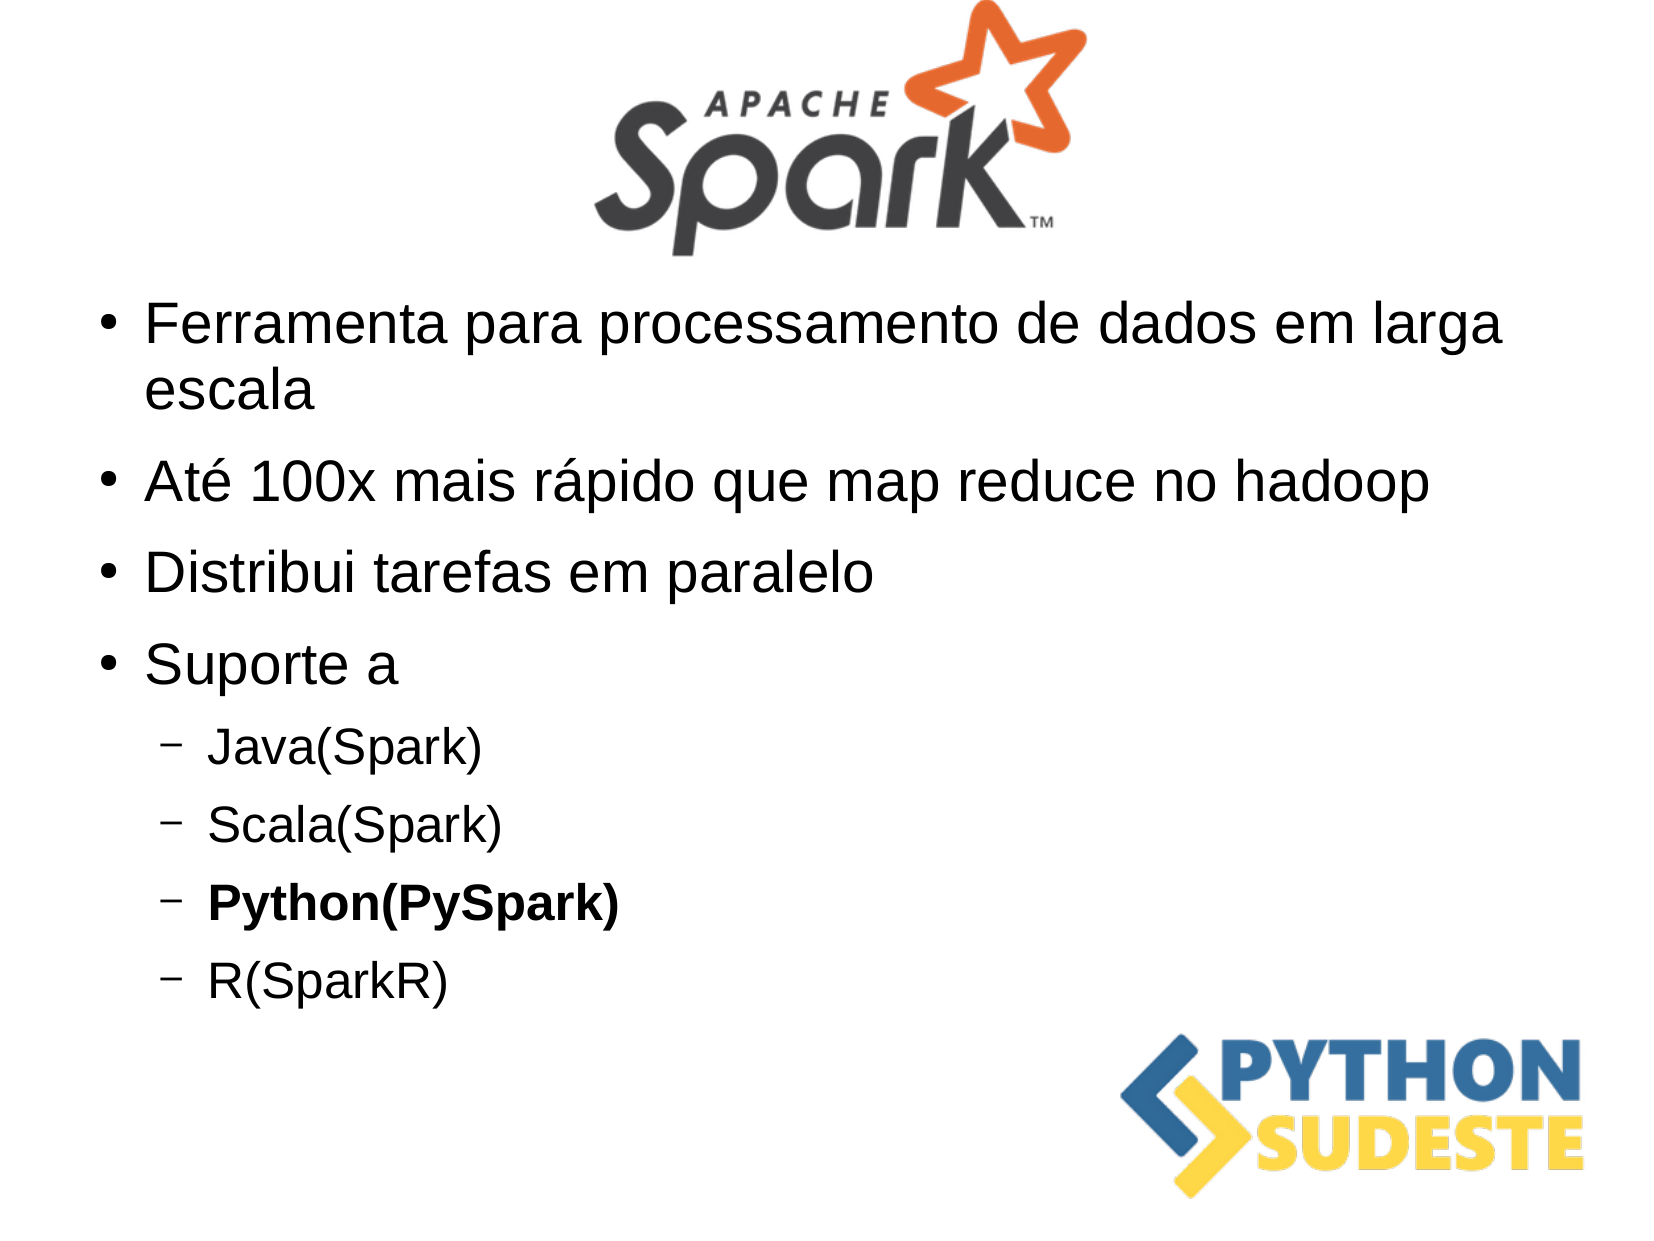

# Ferramenta para processamento de dados em larga escala
Até 100x mais rápido que map reduce no hadoop
Distribui tarefas em paralelo
Suporte a
Java(Spark)
Scala(Spark)
Python(PySpark)
R(SparkR)